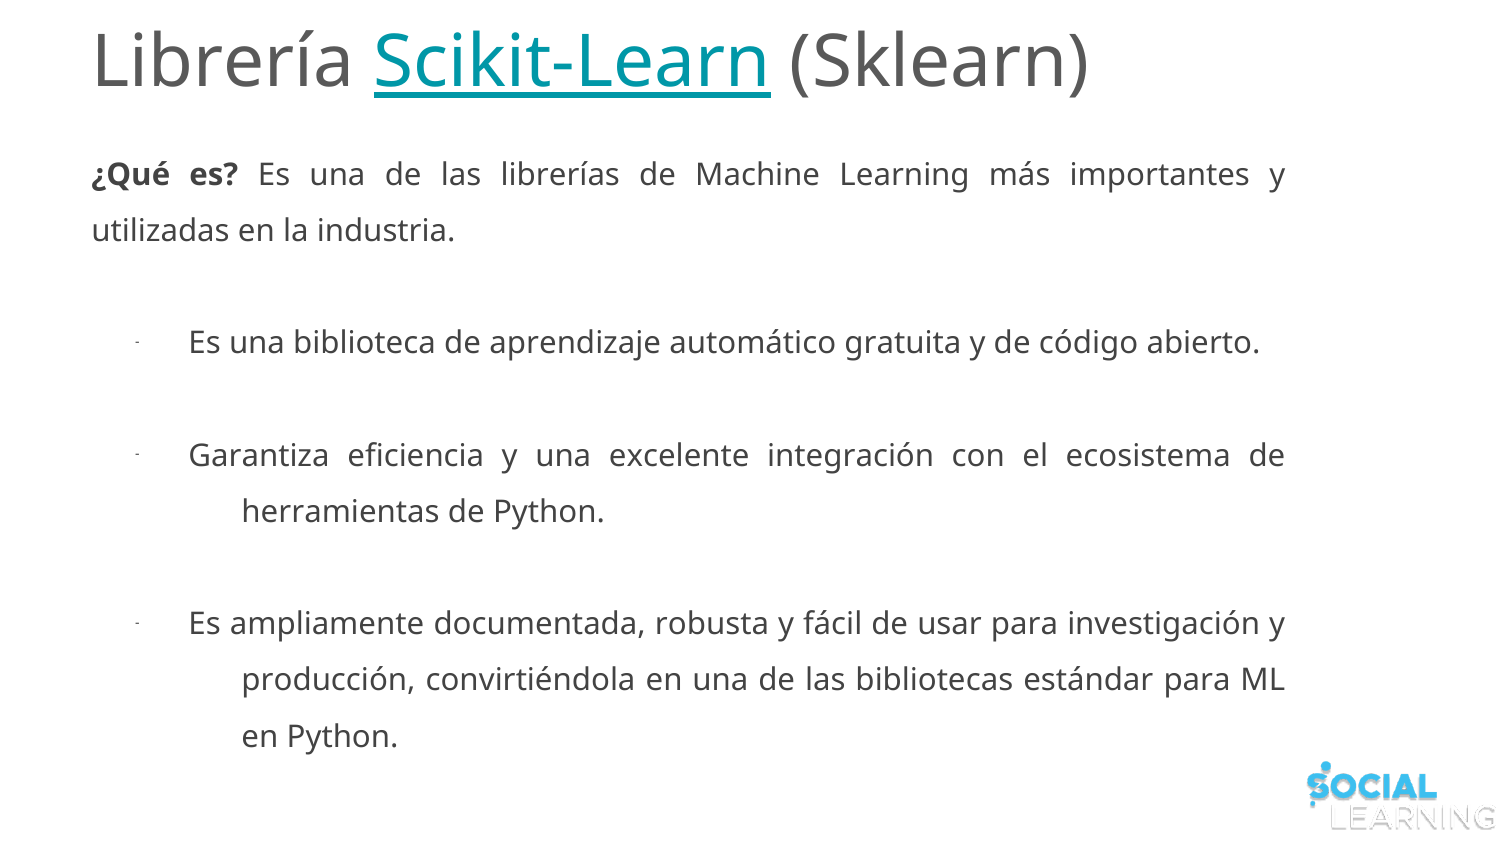

Librería Scikit-Learn (Sklearn)
¿Qué es? Es una de las librerías de Machine Learning más importantes y utilizadas en la industria.
Es una biblioteca de aprendizaje automático gratuita y de código abierto.
Garantiza eficiencia y una excelente integración con el ecosistema de herramientas de Python.
Es ampliamente documentada, robusta y fácil de usar para investigación y producción, convirtiéndola en una de las bibliotecas estándar para ML en Python.